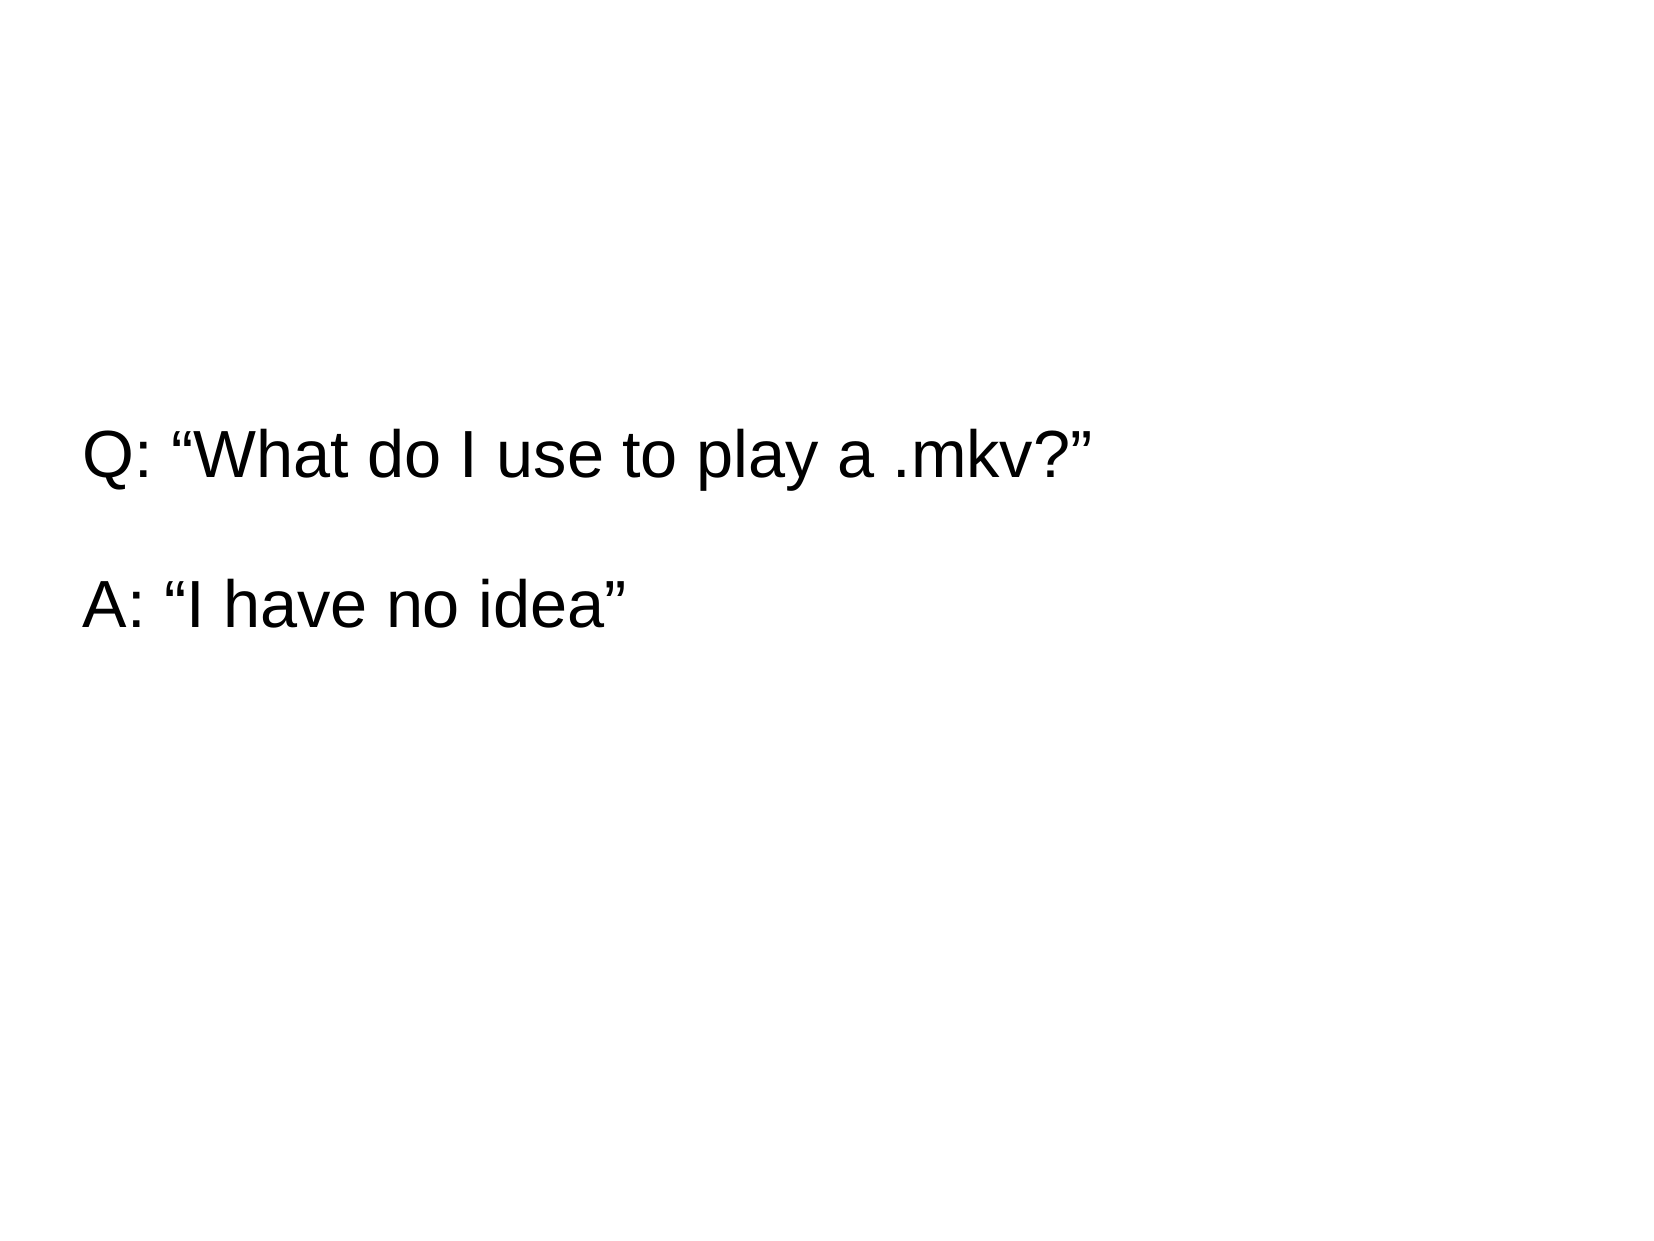

# Q: “What do I use to play a .mkv?”
A: “I have no idea”